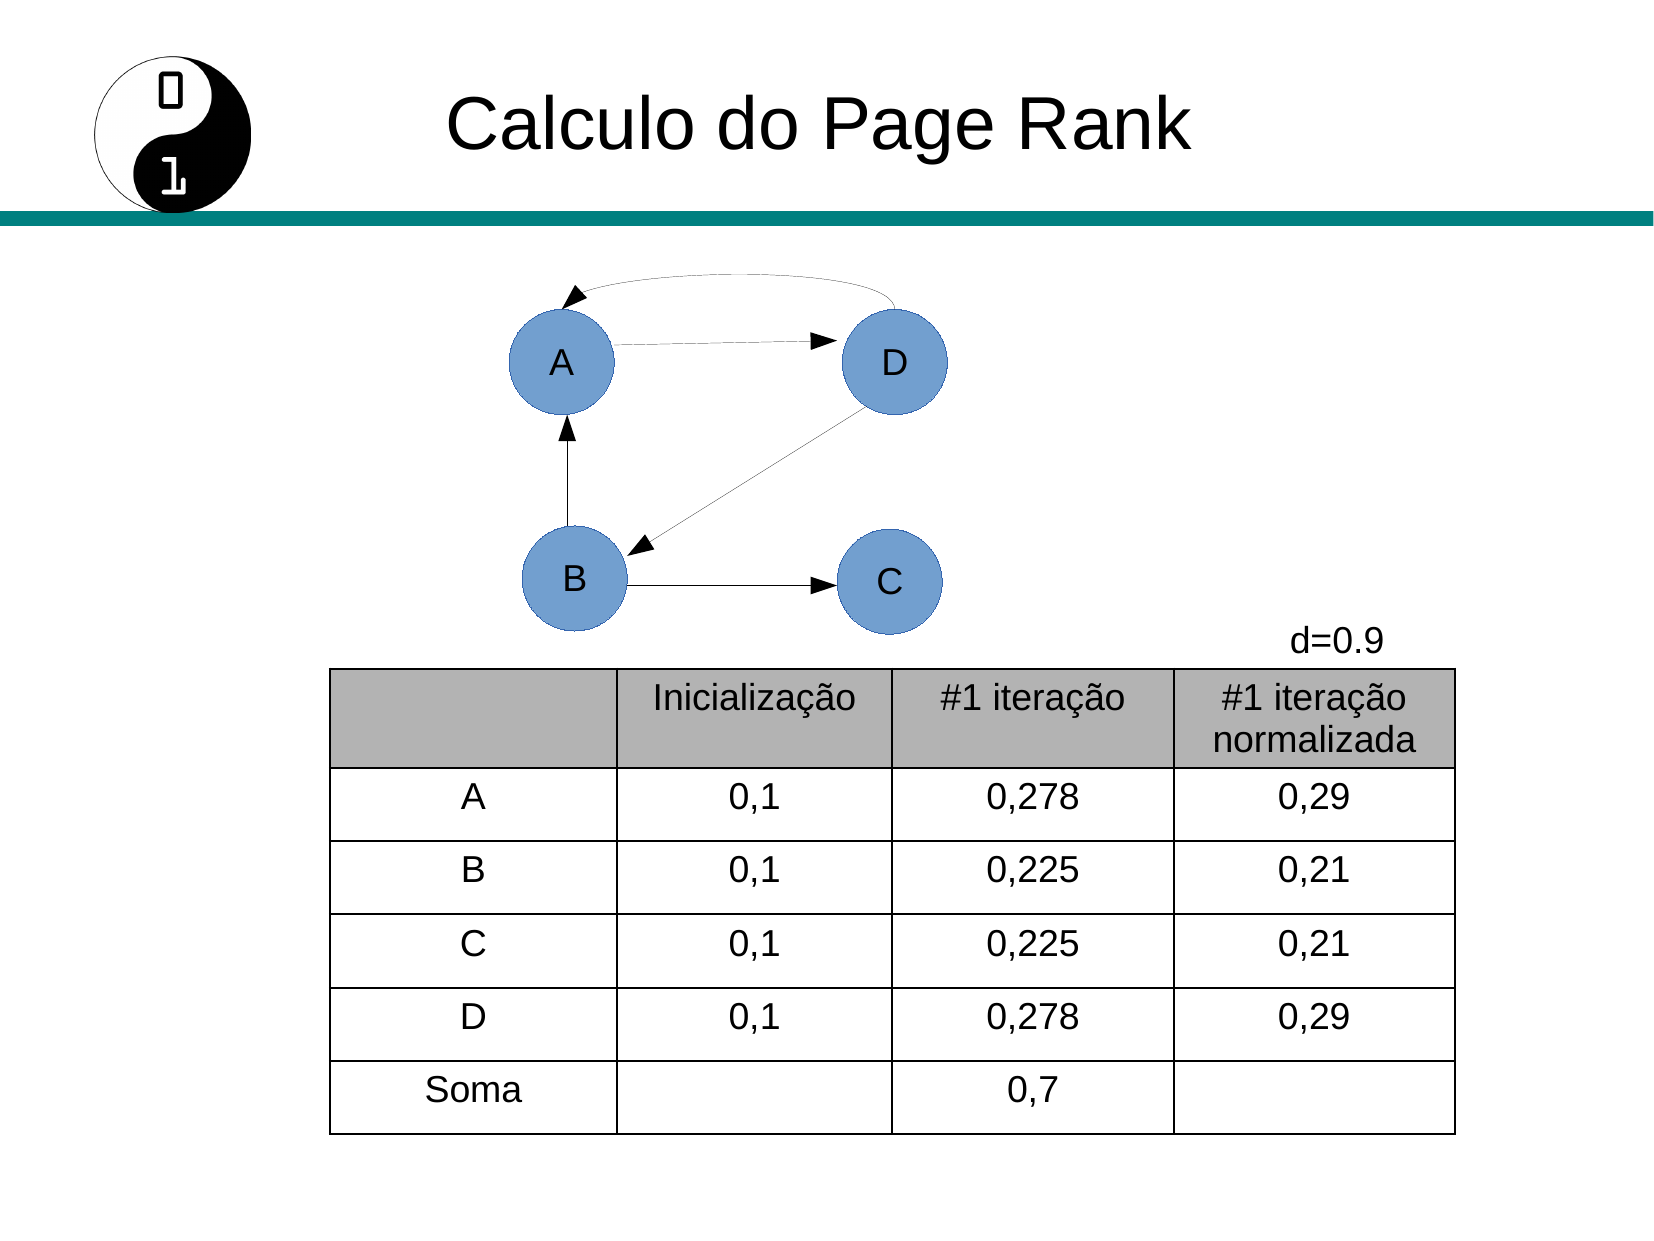

# Calculo do Page Rank
A
D
B
C
d=0.9
| | Inicialização | #1 iteração | #1 iteração normalizada |
| --- | --- | --- | --- |
| A | 0,1 | 0,278 | 0,29 |
| B | 0,1 | 0,225 | 0,21 |
| C | 0,1 | 0,225 | 0,21 |
| D | 0,1 | 0,278 | 0,29 |
| Soma | | 0,7 | |